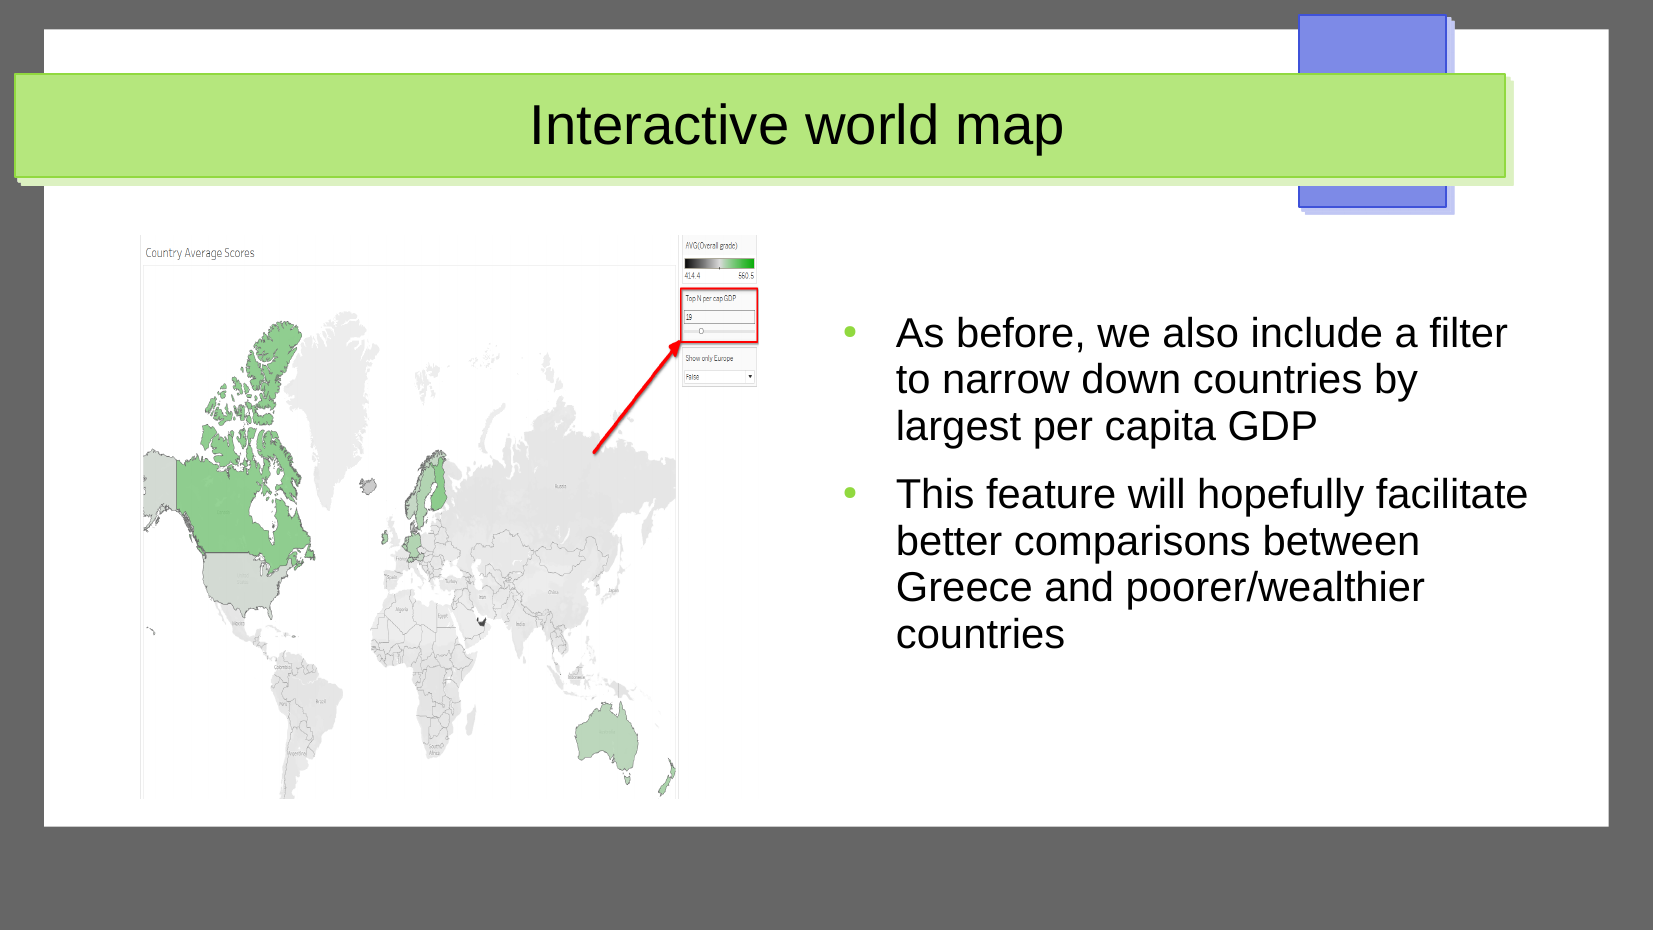

# Interactive world map
As before, we also include a filter to narrow down countries by largest per capita GDP
This feature will hopefully facilitate better comparisons between Greece and poorer/wealthier countries